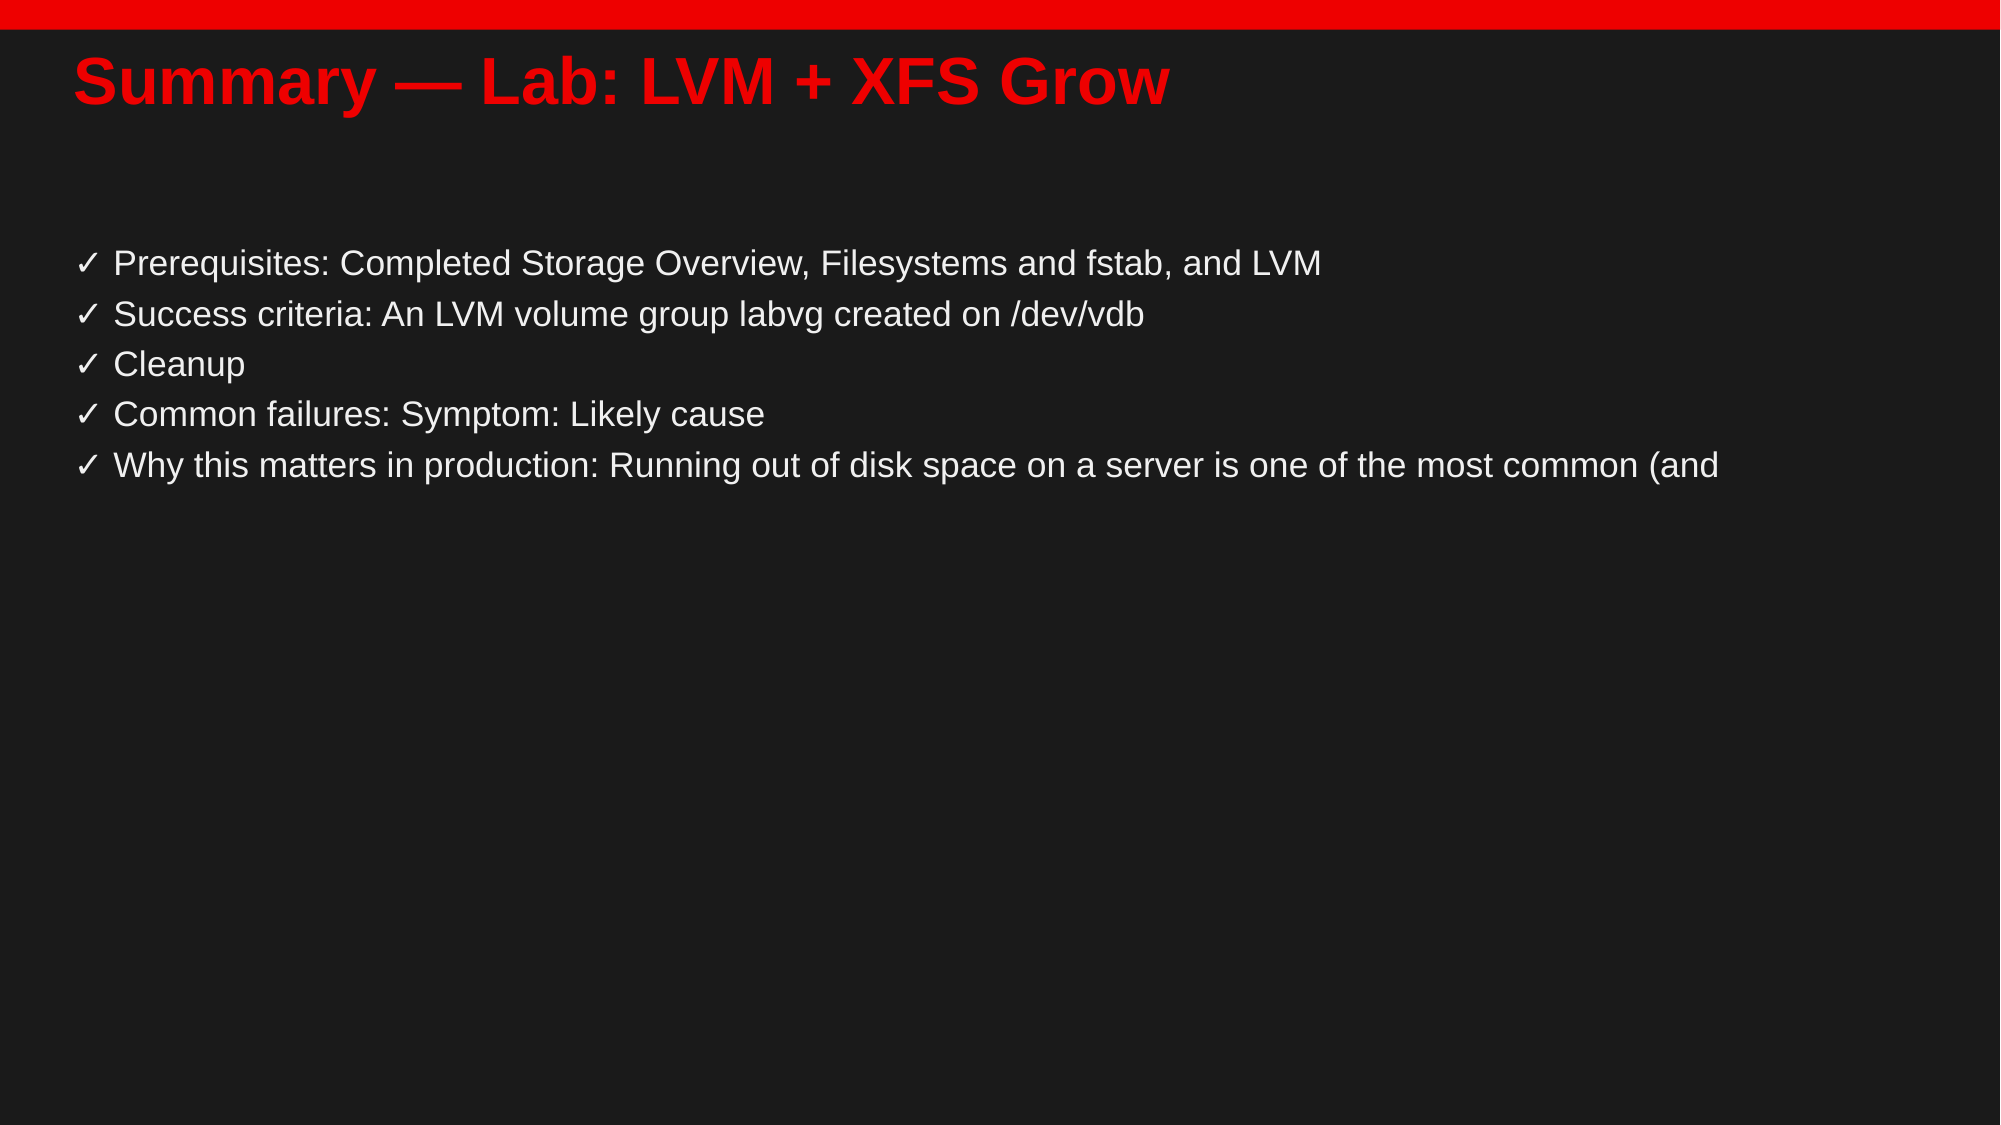

Summary — Lab: LVM + XFS Grow
✓ Prerequisites: Completed Storage Overview, Filesystems and fstab, and LVM
✓ Success criteria: An LVM volume group labvg created on /dev/vdb
✓ Cleanup
✓ Common failures: Symptom: Likely cause
✓ Why this matters in production: Running out of disk space on a server is one of the most common (and